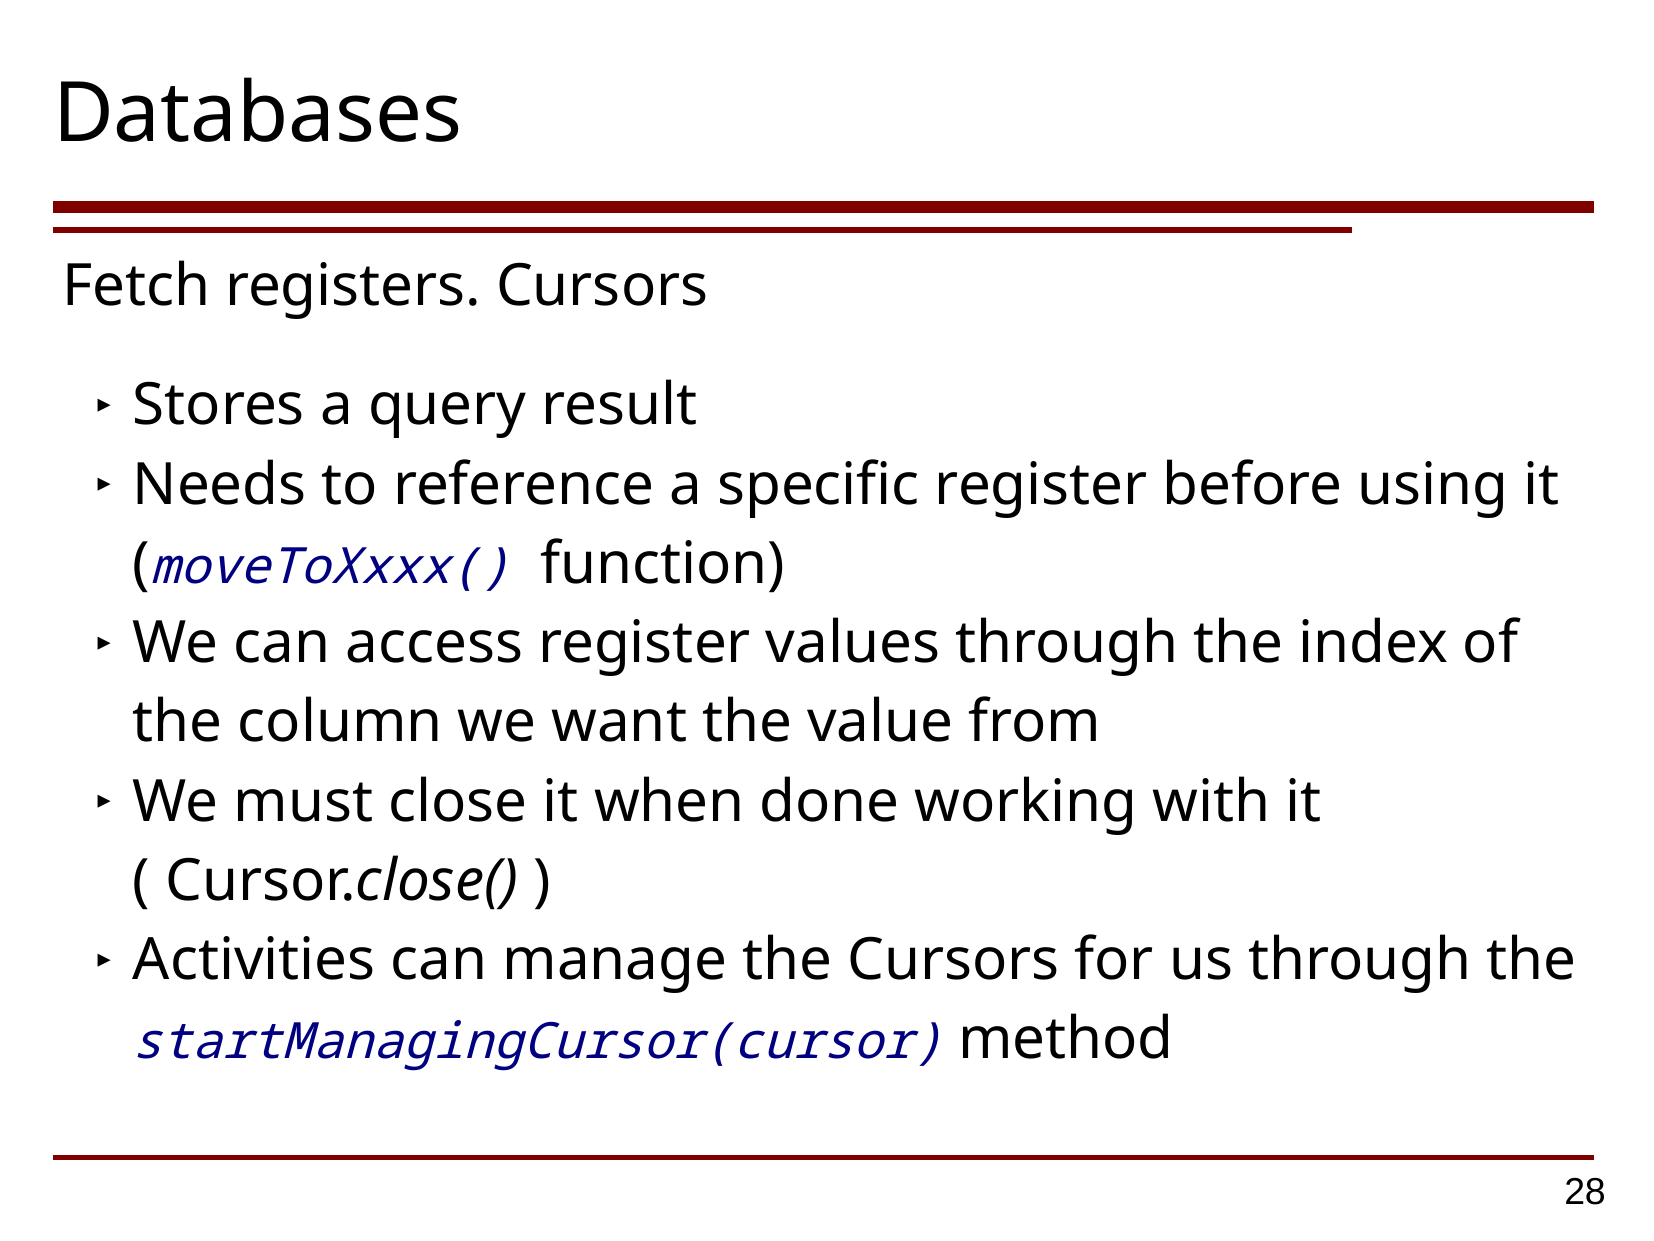

# Databases
Fetch registers. Cursors
Stores a query result
Needs to reference a specific register before using it (moveToXxxx() function)
We can access register values through the index of the column we want the value from
We must close it when done working with it ( Cursor.close() )
Activities can manage the Cursors for us through the startManagingCursor(cursor) method